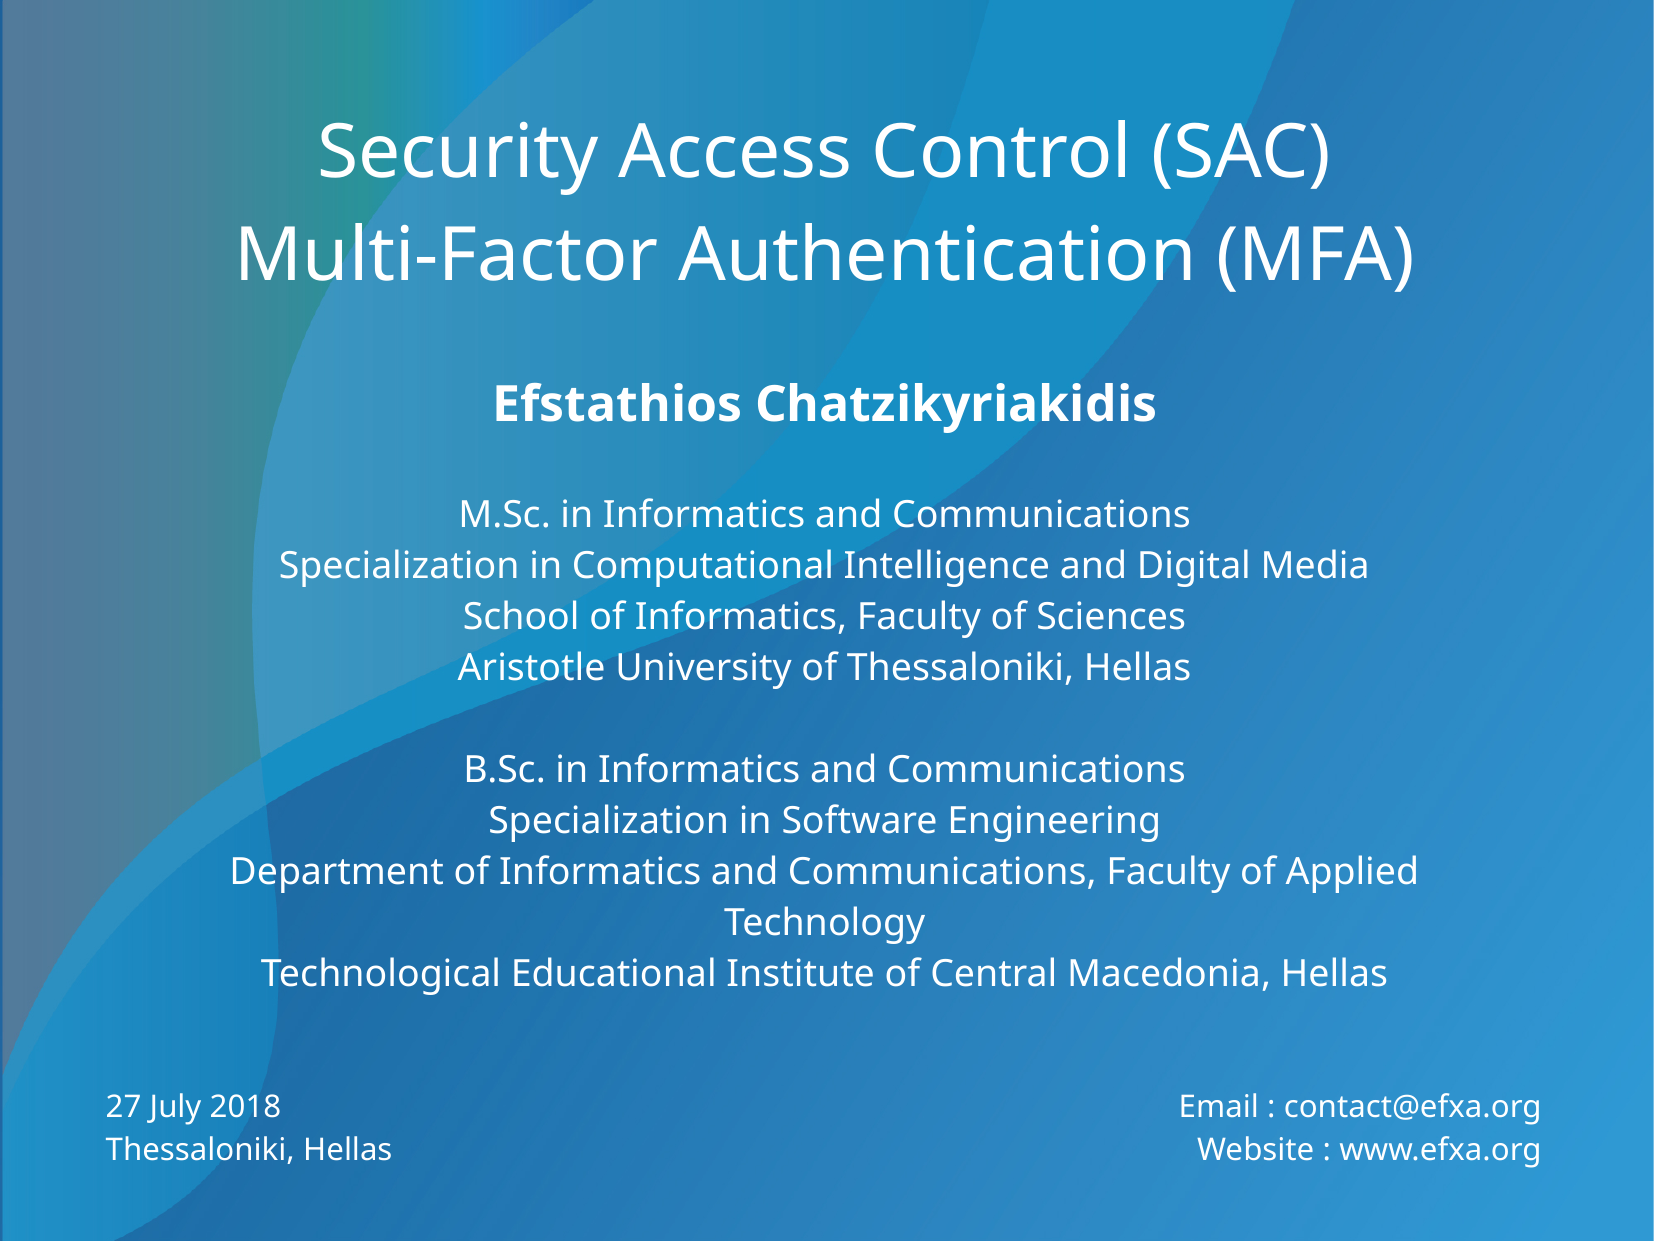

# Security Access Control (SAC) Multi-Factor Authentication (MFA)
Efstathios Chatzikyriakidis
M.Sc. in Informatics and Communications
Specialization in Computational Intelligence and Digital Media
School of Informatics, Faculty of Sciences
Aristotle University of Thessaloniki, Hellas
B.Sc. in Informatics and Communications
Specialization in Software Engineering
Department of Informatics and Communications, Faculty of Applied Technology
Technological Educational Institute of Central Macedonia, Hellas
27 July 2018
Thessaloniki, Hellas
Email : contact@efxa.org
Website : www.efxa.org